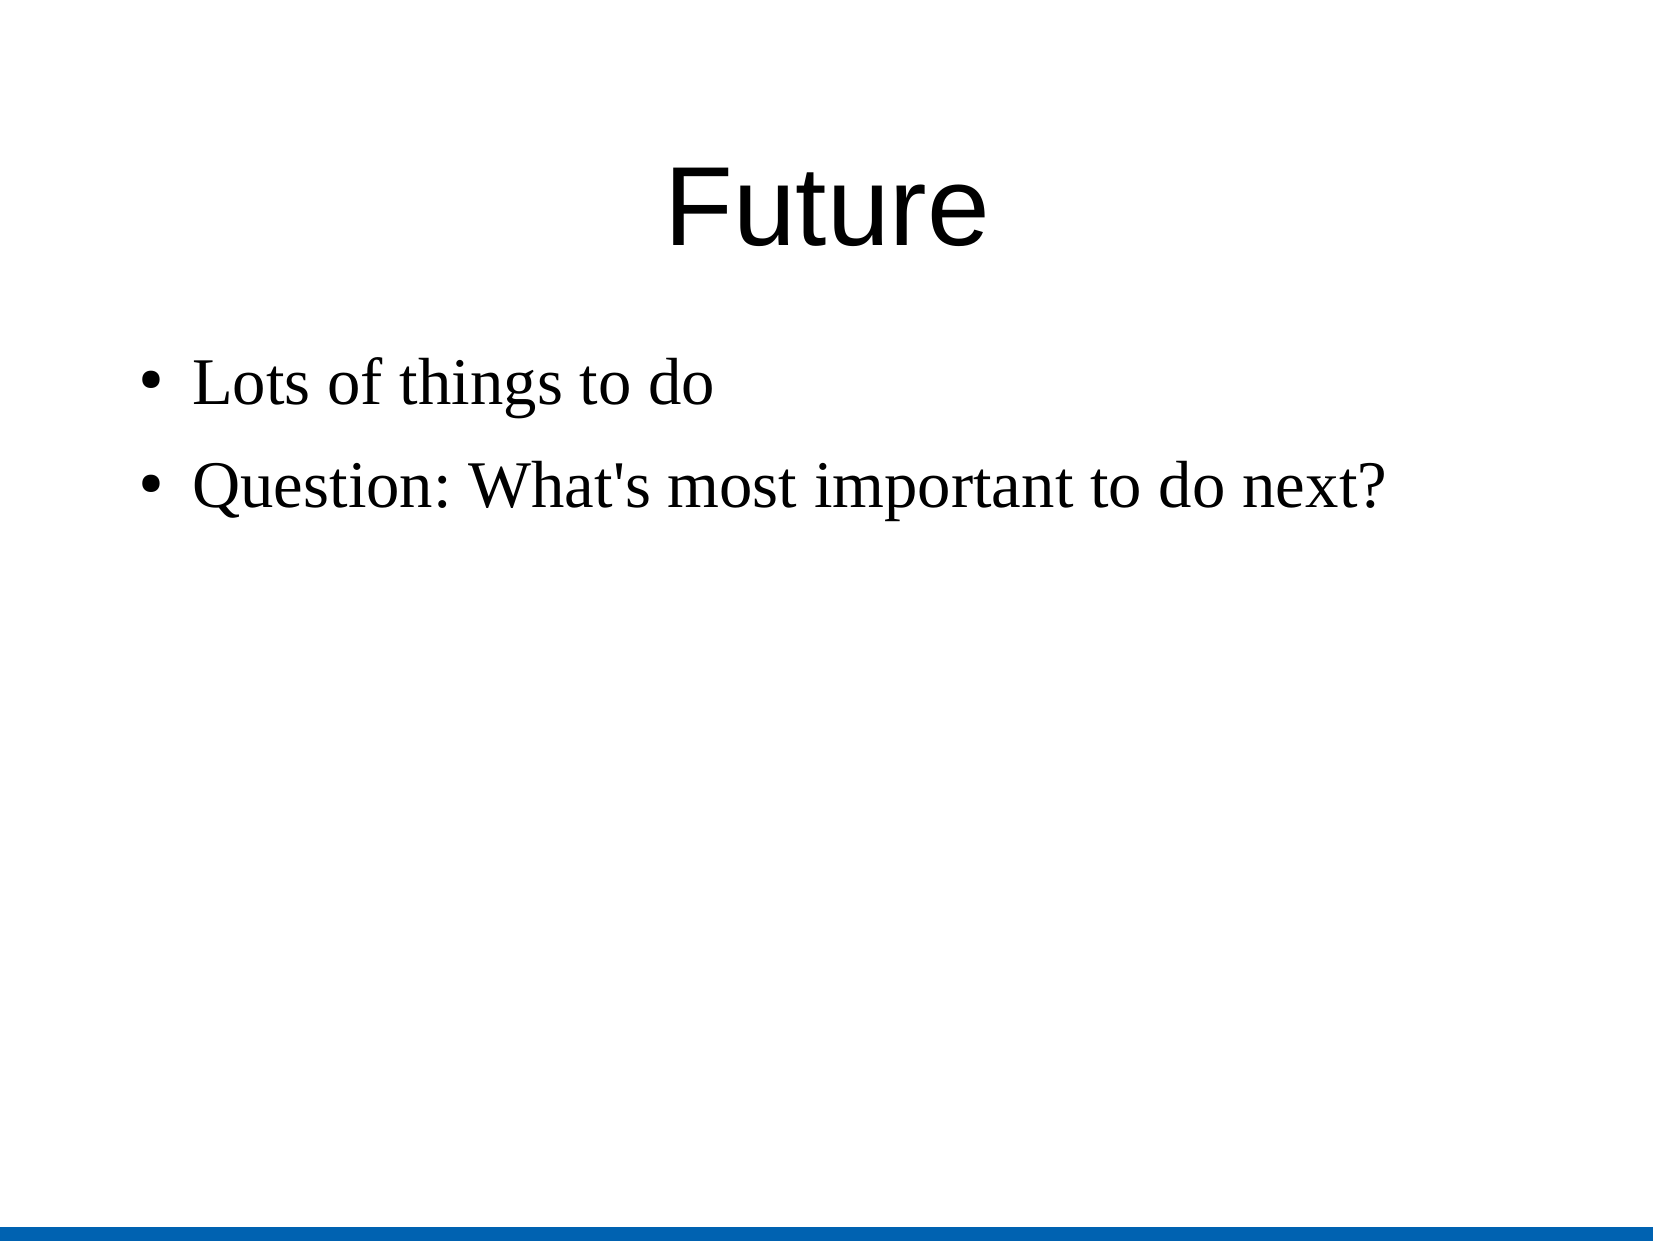

# Future
Lots of things to do
Question: What's most important to do next?